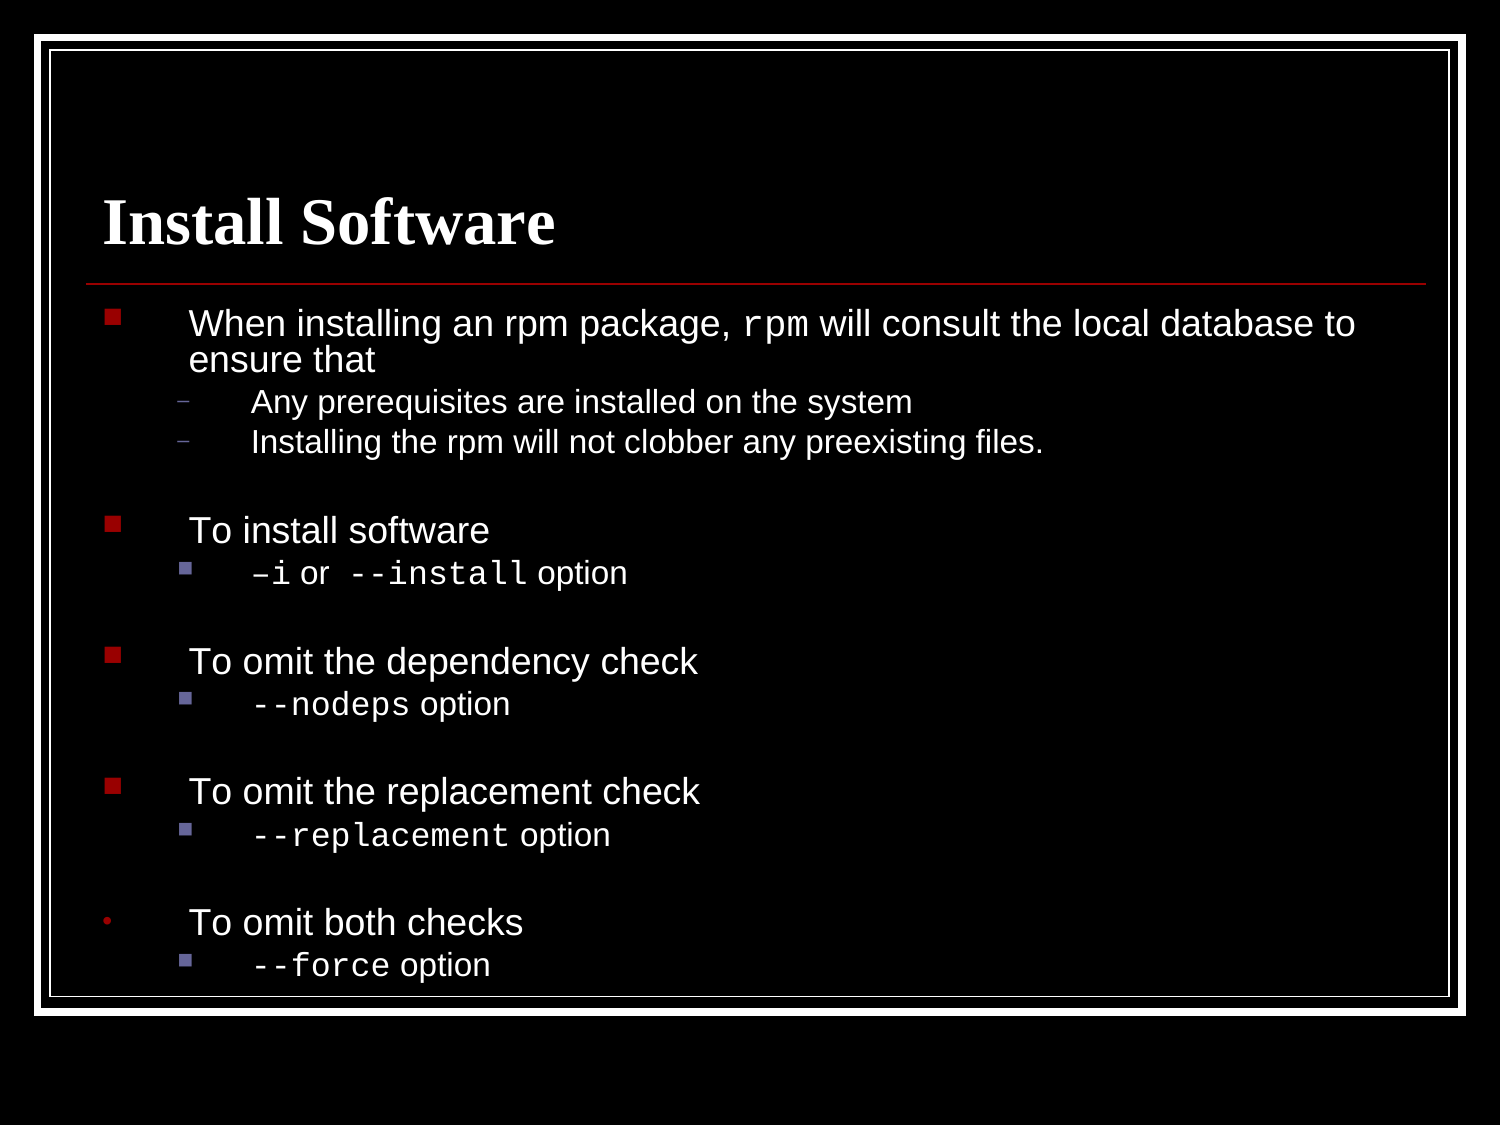

# Install Software
When installing an rpm package, rpm will consult the local database to ensure that
Any prerequisites are installed on the system
Installing the rpm will not clobber any preexisting files.
To install software
–i or --install option
To omit the dependency check
--nodeps option
To omit the replacement check
--replacement option
To omit both checks
--force option